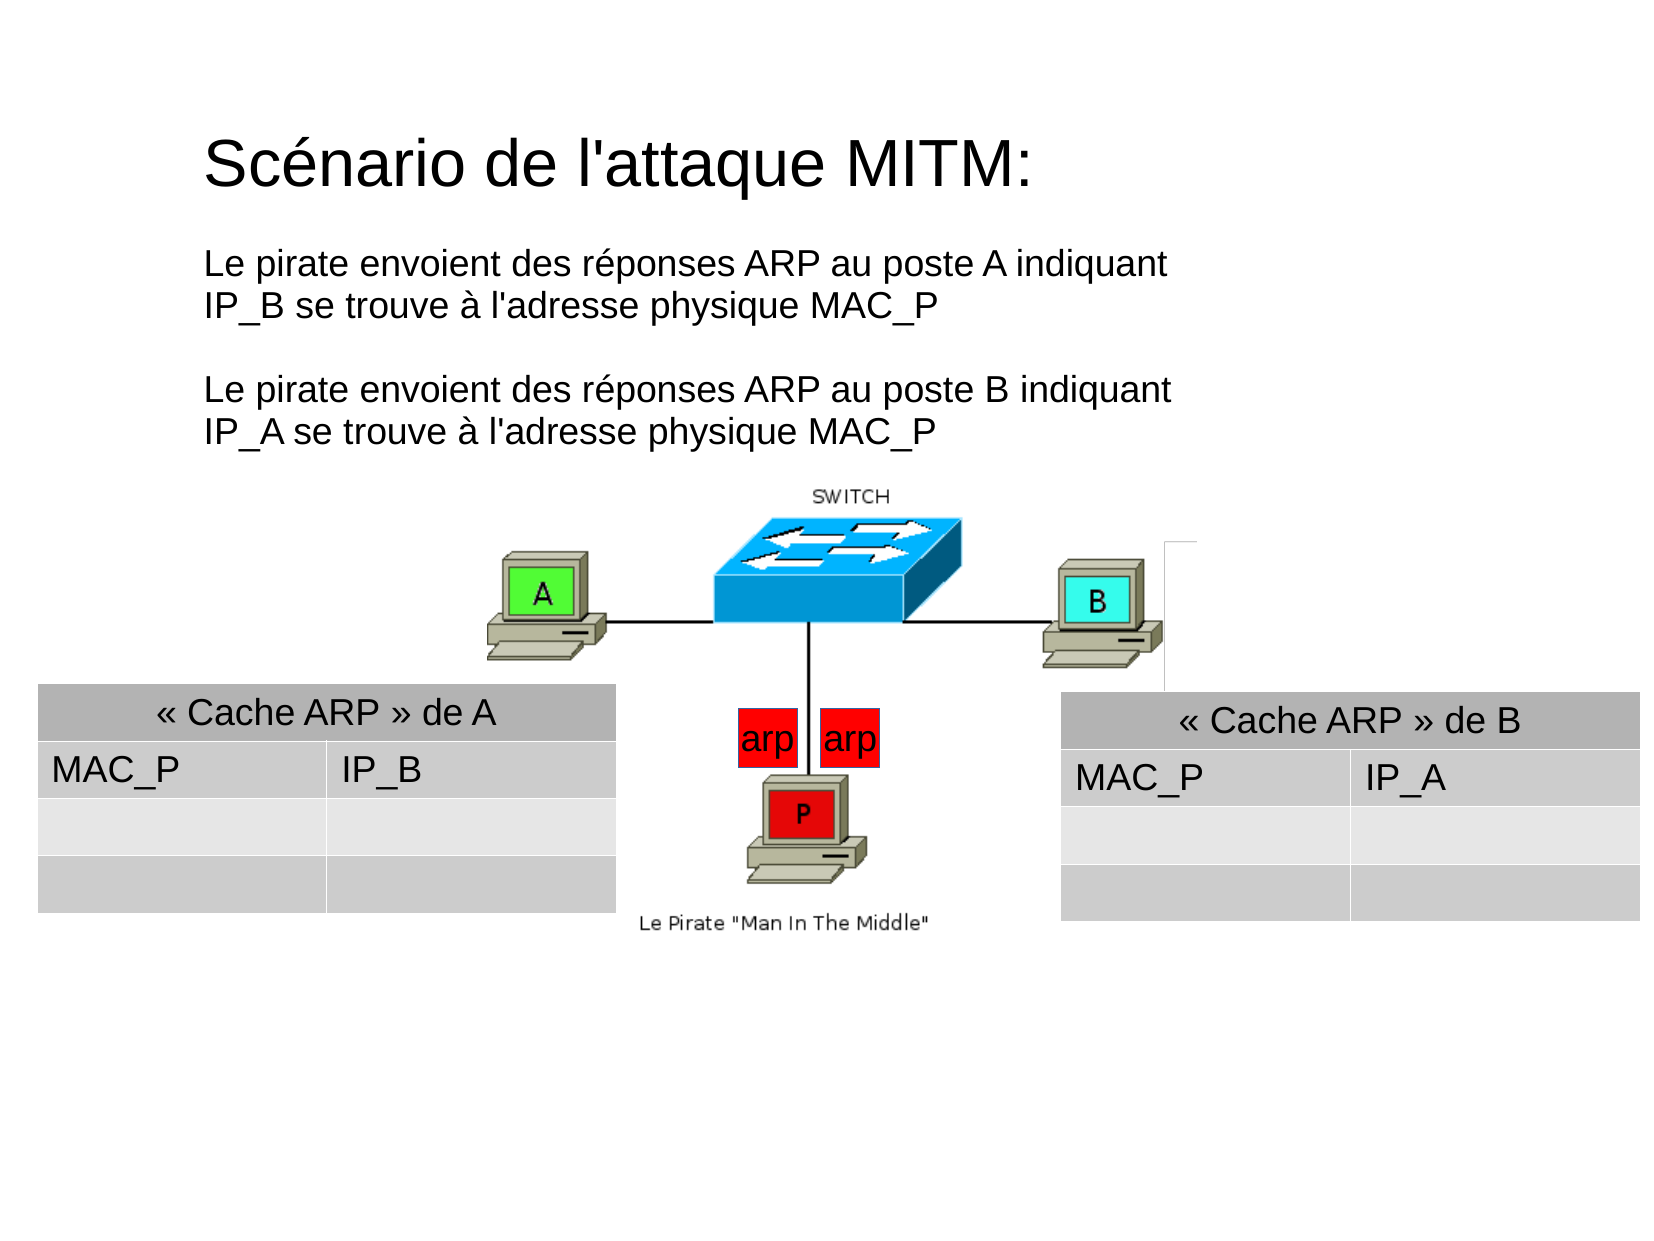

Scénario de l'attaque MITM:
Le pirate envoient des réponses ARP au poste A indiquant
IP_B se trouve à l'adresse physique MAC_P
Le pirate envoient des réponses ARP au poste B indiquant
IP_A se trouve à l'adresse physique MAC_P
| « Cache ARP » de A | |
| --- | --- |
| MAC\_P | IP\_B |
| | |
| | |
| « Cache ARP » de B | |
| --- | --- |
| MAC\_P | IP\_A |
| | |
| | |
arp
arp